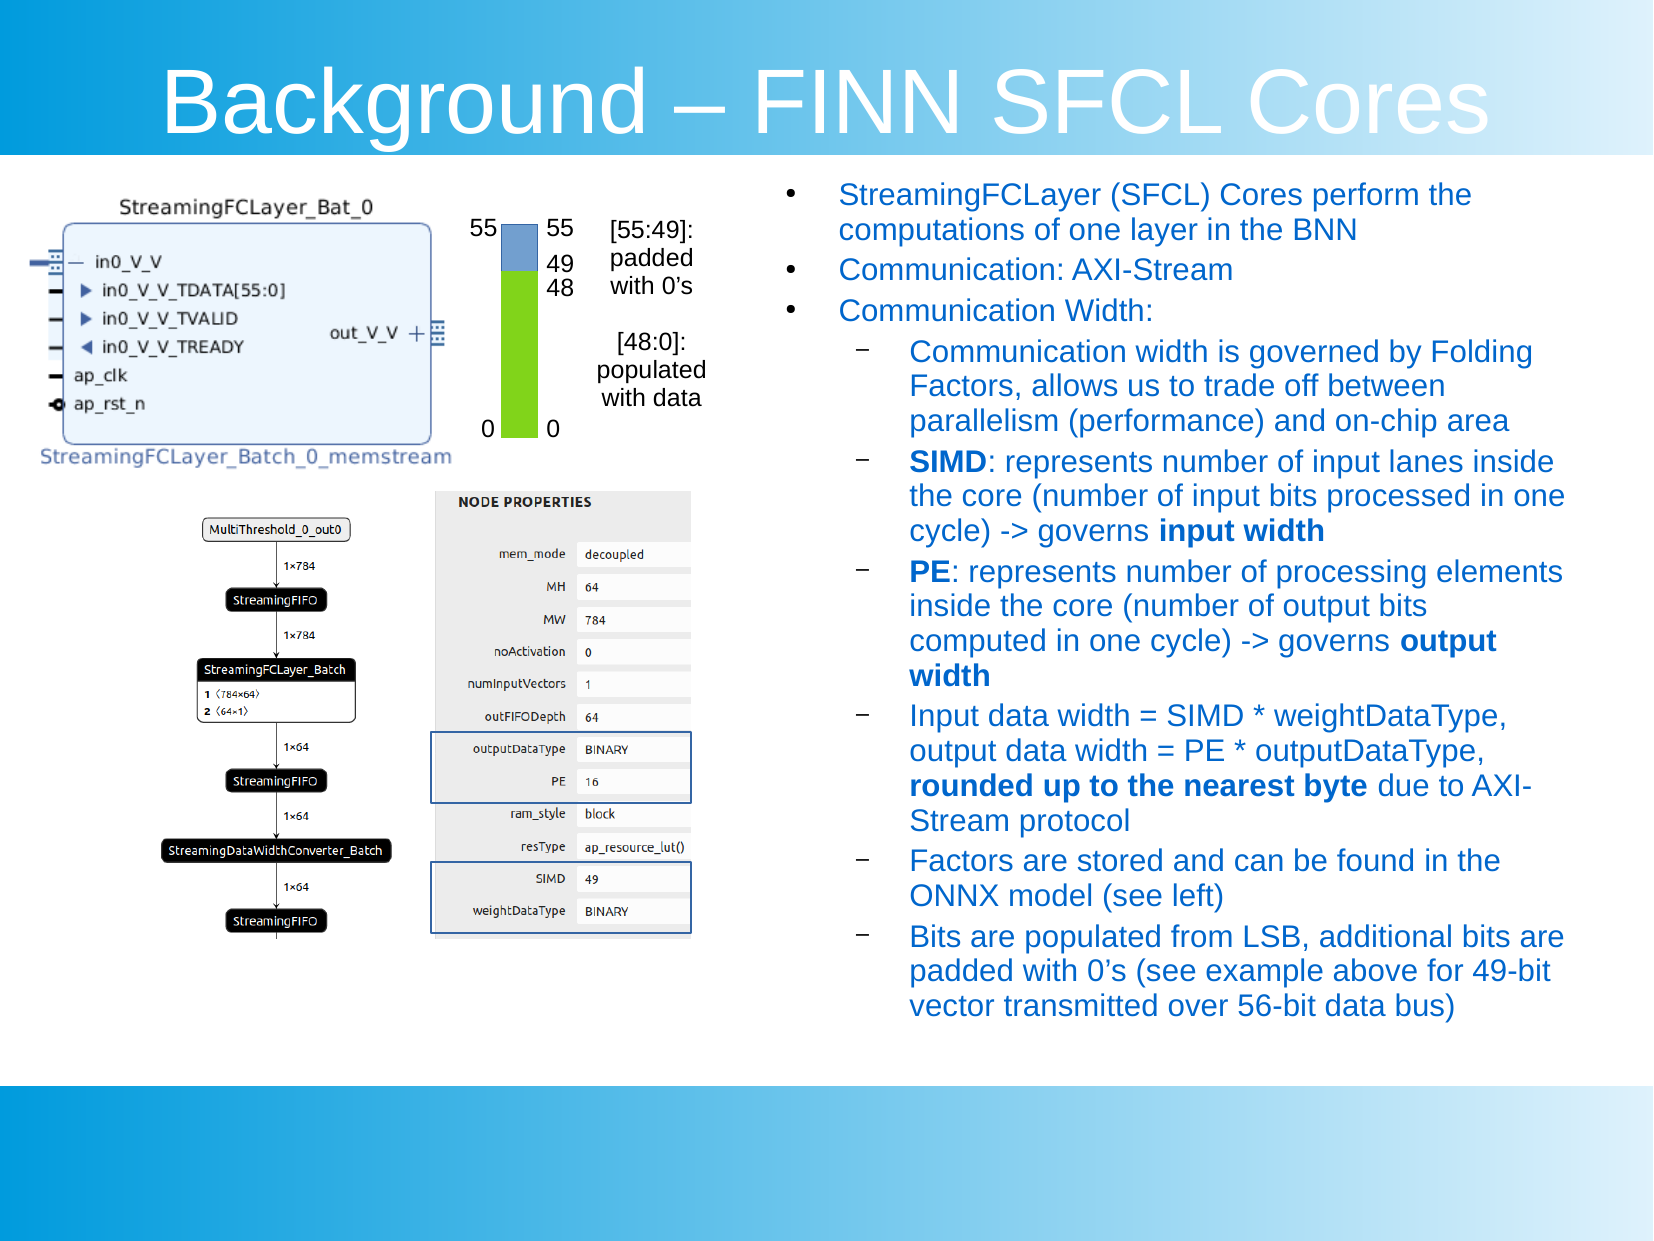

# Background – FINN SFCL Cores
StreamingFCLayer (SFCL) Cores perform the computations of one layer in the BNN
Communication: AXI-Stream
Communication Width:
Communication width is governed by Folding Factors, allows us to trade off between parallelism (performance) and on-chip area
SIMD: represents number of input lanes inside the core (number of input bits processed in one cycle) -> governs input width
PE: represents number of processing elements inside the core (number of output bits computed in one cycle) -> governs output width
Input data width = SIMD * weightDataType, output data width = PE * outputDataType, rounded up to the nearest byte due to AXI-Stream protocol
Factors are stored and can be found in the ONNX model (see left)
Bits are populated from LSB, additional bits are padded with 0’s (see example above for 49-bit vector transmitted over 56-bit data bus)
55
55
[55:49]: padded with 0’s
49
48
[48:0]: populated with data
0
0